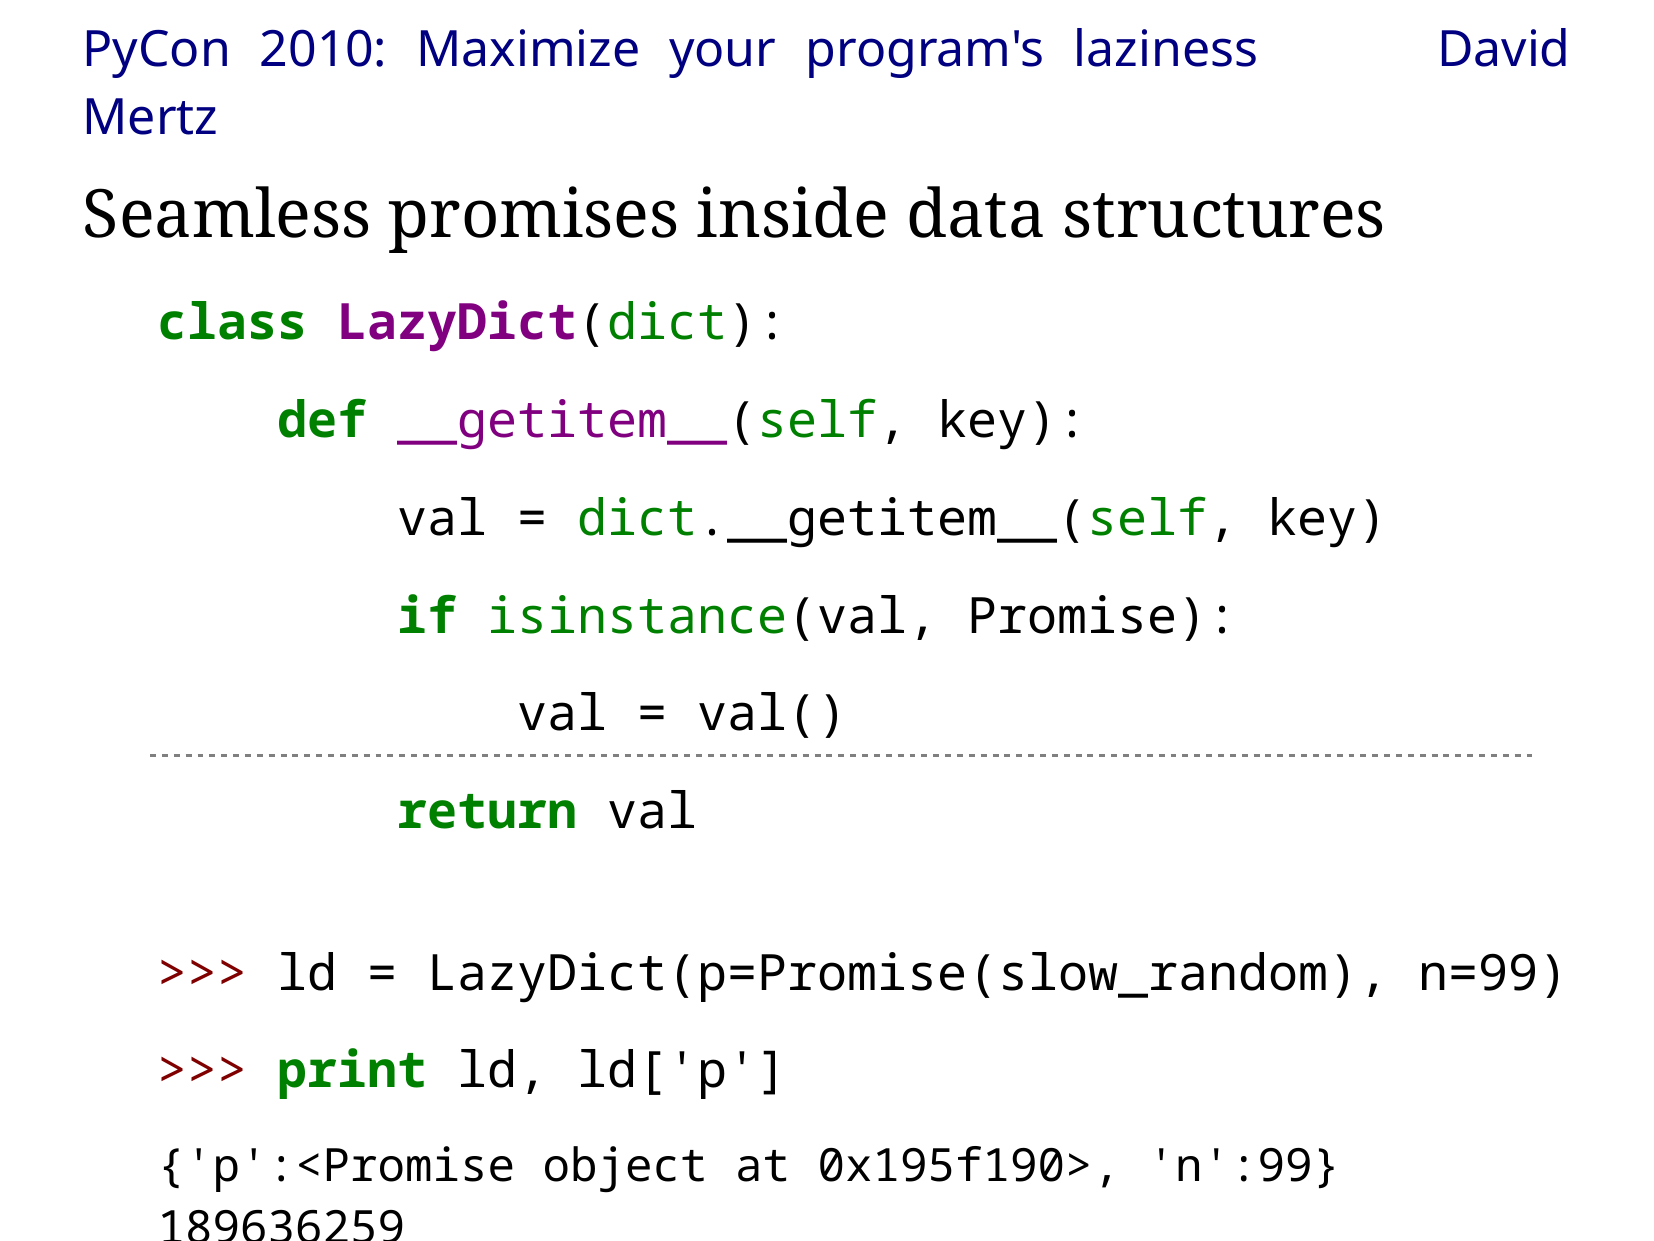

PyCon 2010: Maximize your program's laziness			David Mertz
Seamless promises inside data structures
class LazyDict(dict):
 def __getitem__(self, key):
 val = dict.__getitem__(self, key)
 if isinstance(val, Promise):
 val = val()
 return val
>>> ld = LazyDict(p=Promise(slow_random), n=99)
>>> print ld, ld['p']
{'p':<Promise object at 0x195f190>, 'n':99} 189636259
#